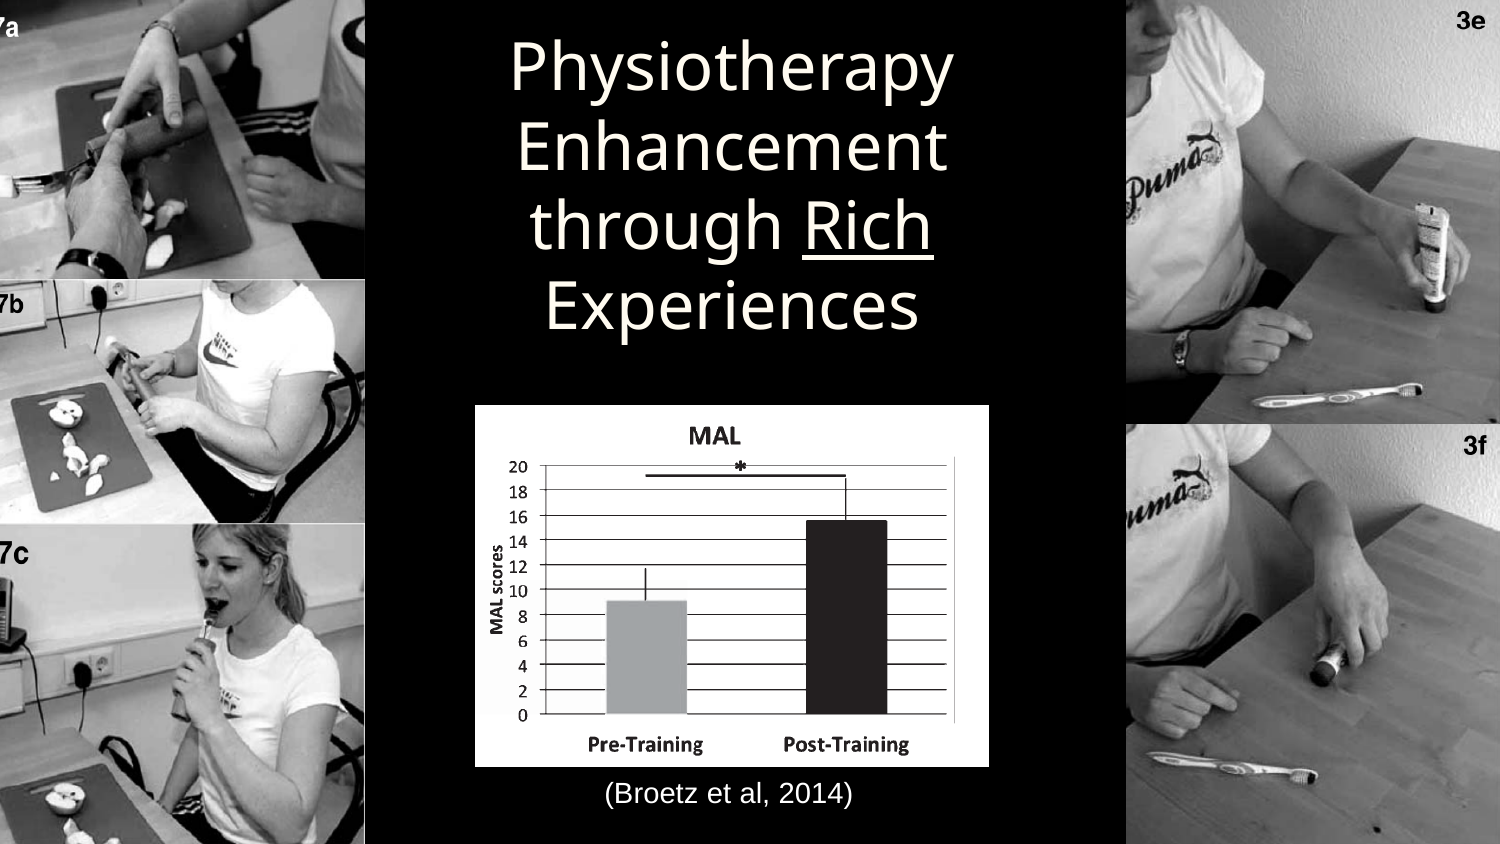

# Physiotherapy Enhancement through Rich Experiences
(Broetz et al, 2014)